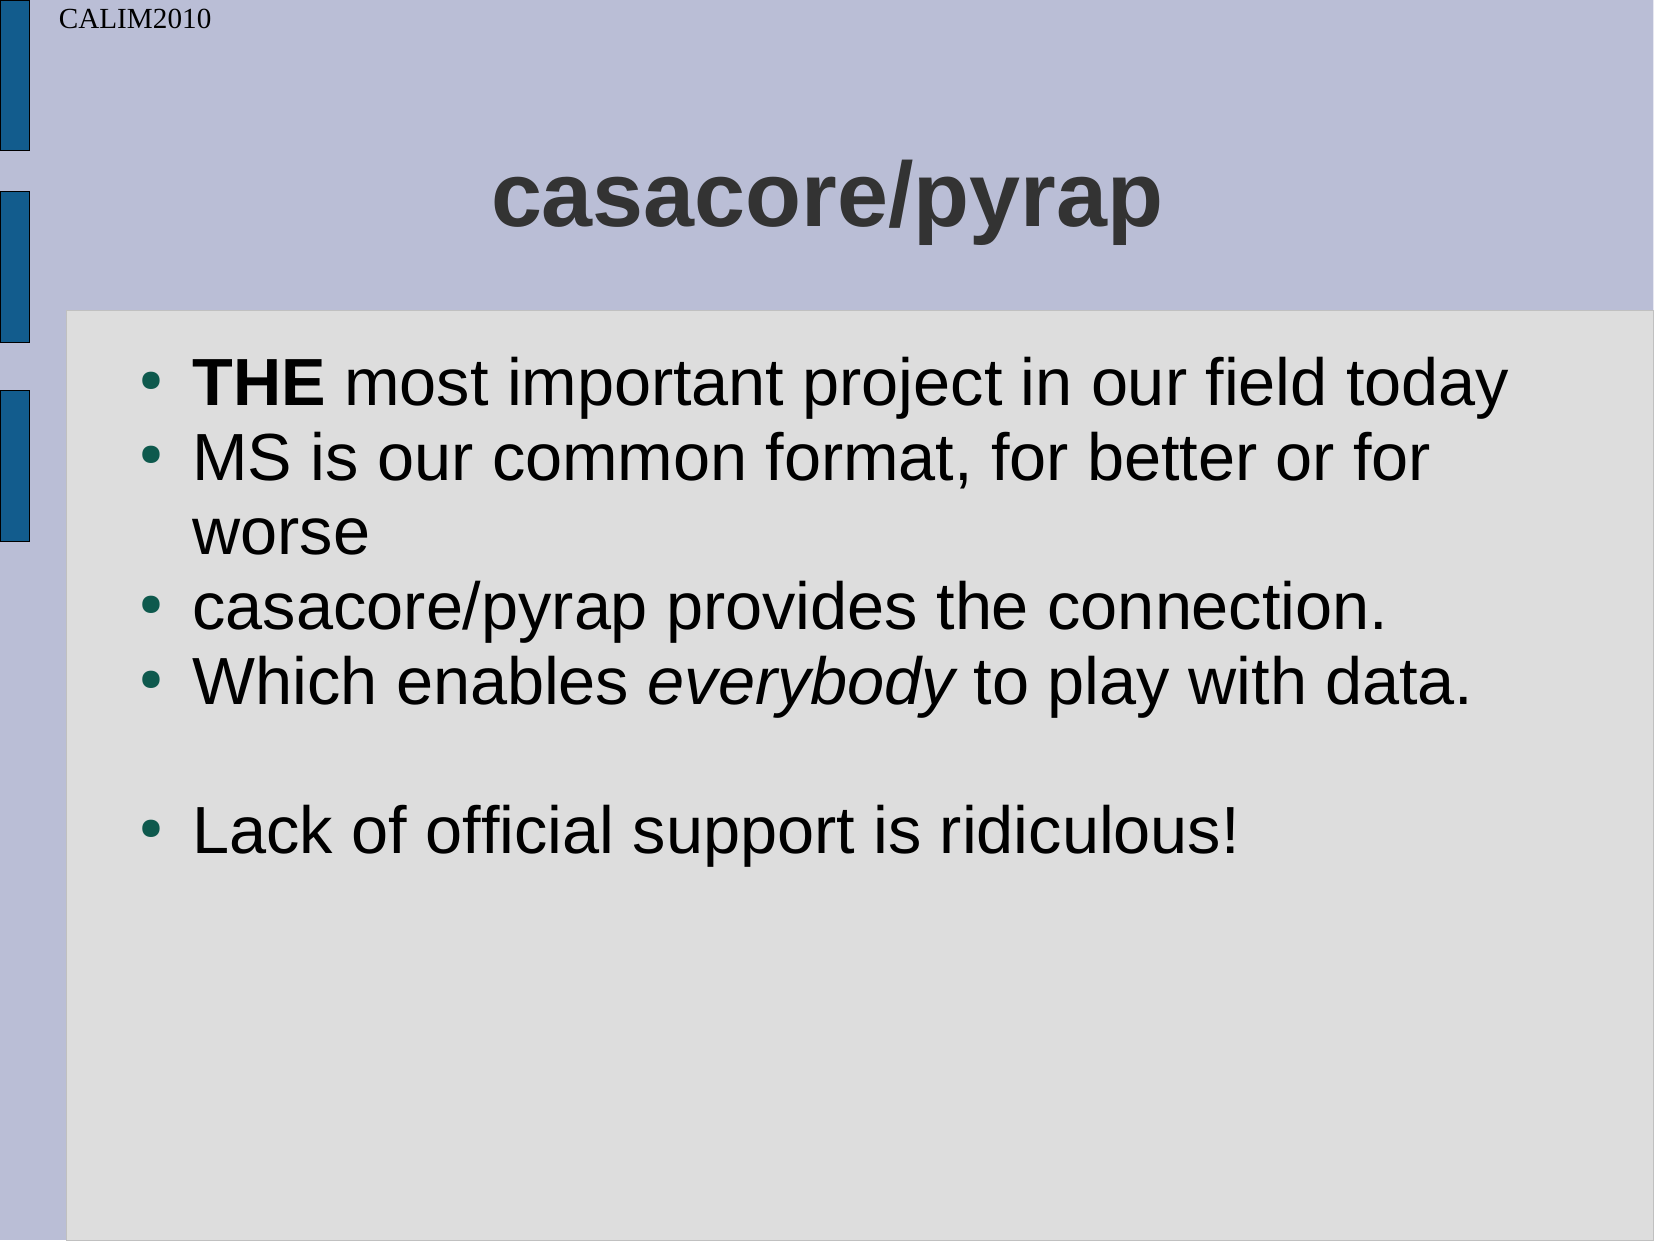

CALIM2010
# casacore/pyrap
THE most important project in our field today
MS is our common format, for better or for worse
casacore/pyrap provides the connection.
Which enables everybody to play with data.
Lack of official support is ridiculous!